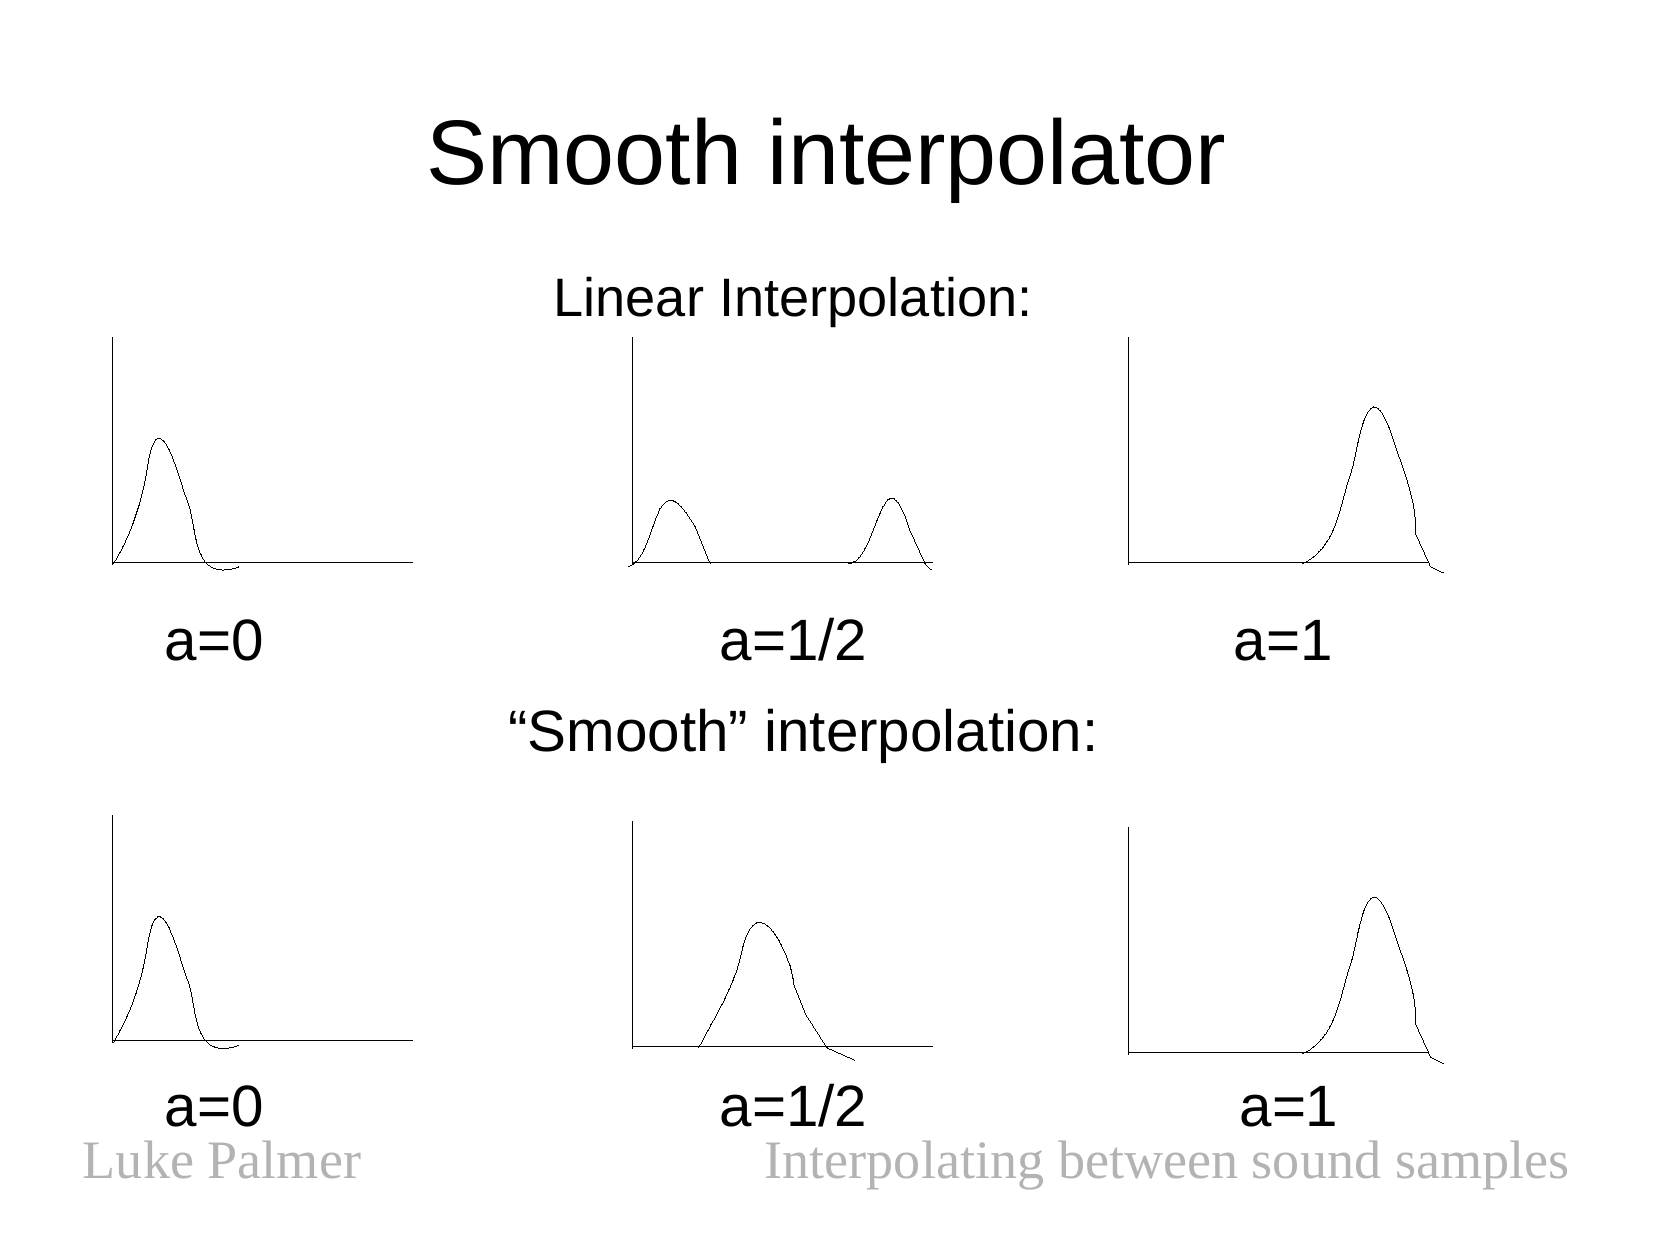

# Smooth interpolator
Linear Interpolation:
a=0
a=1/2
a=1
“Smooth” interpolation:
a=1/2
a=0
a=1